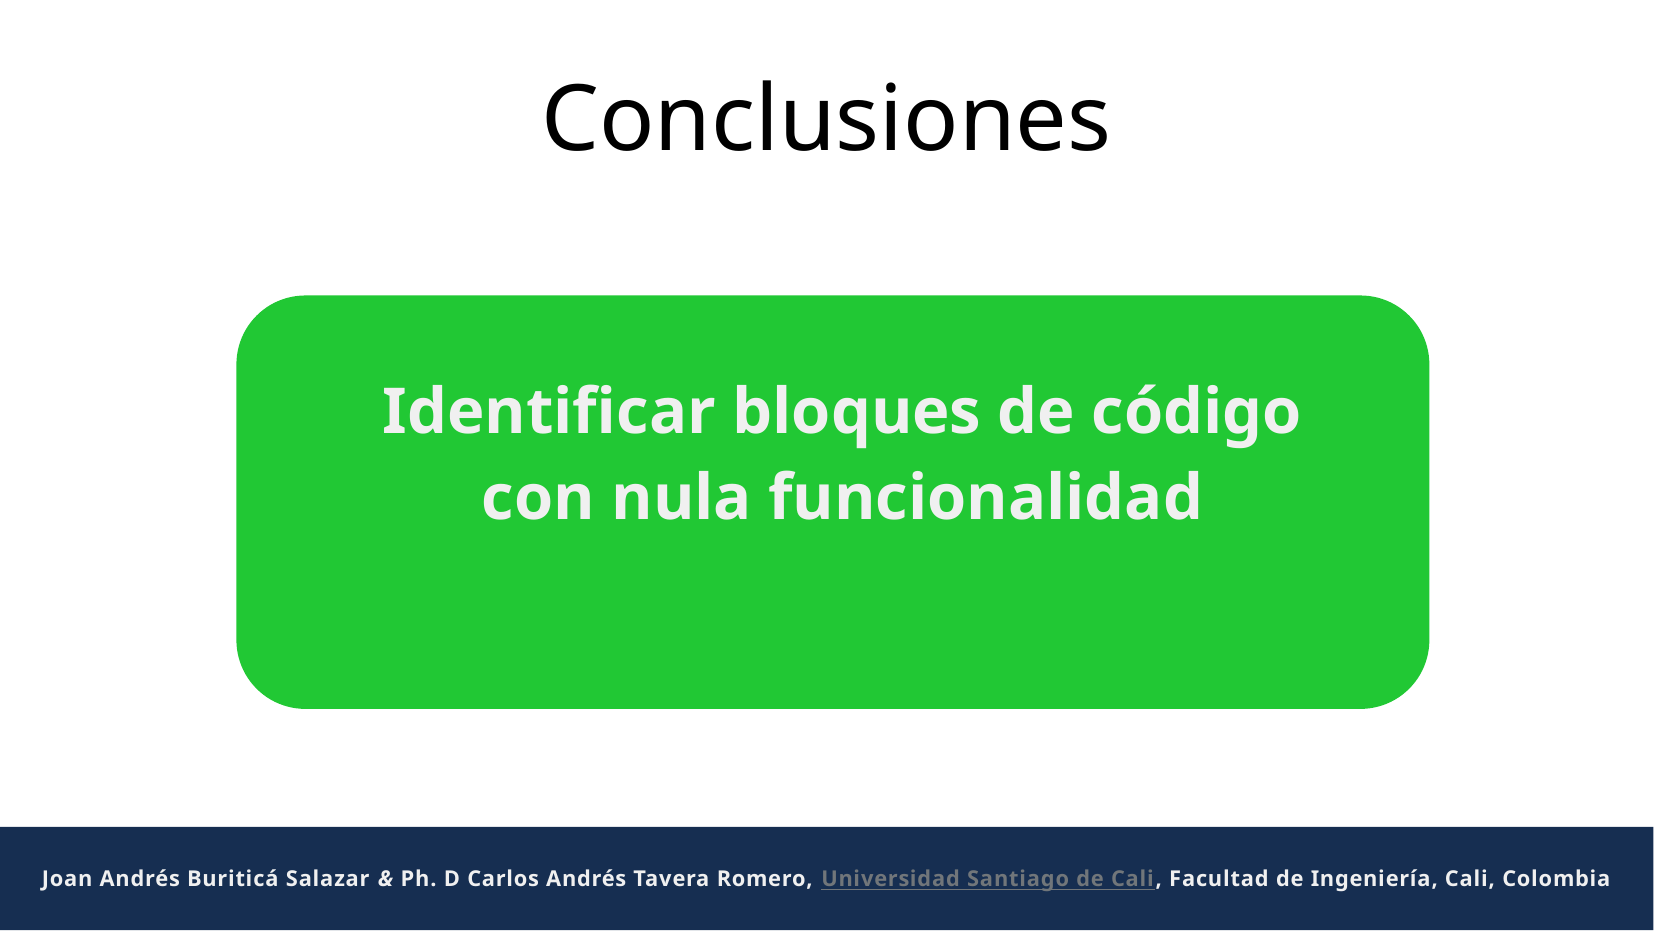

# Conclusiones
Identificar bloques de código con nula funcionalidad